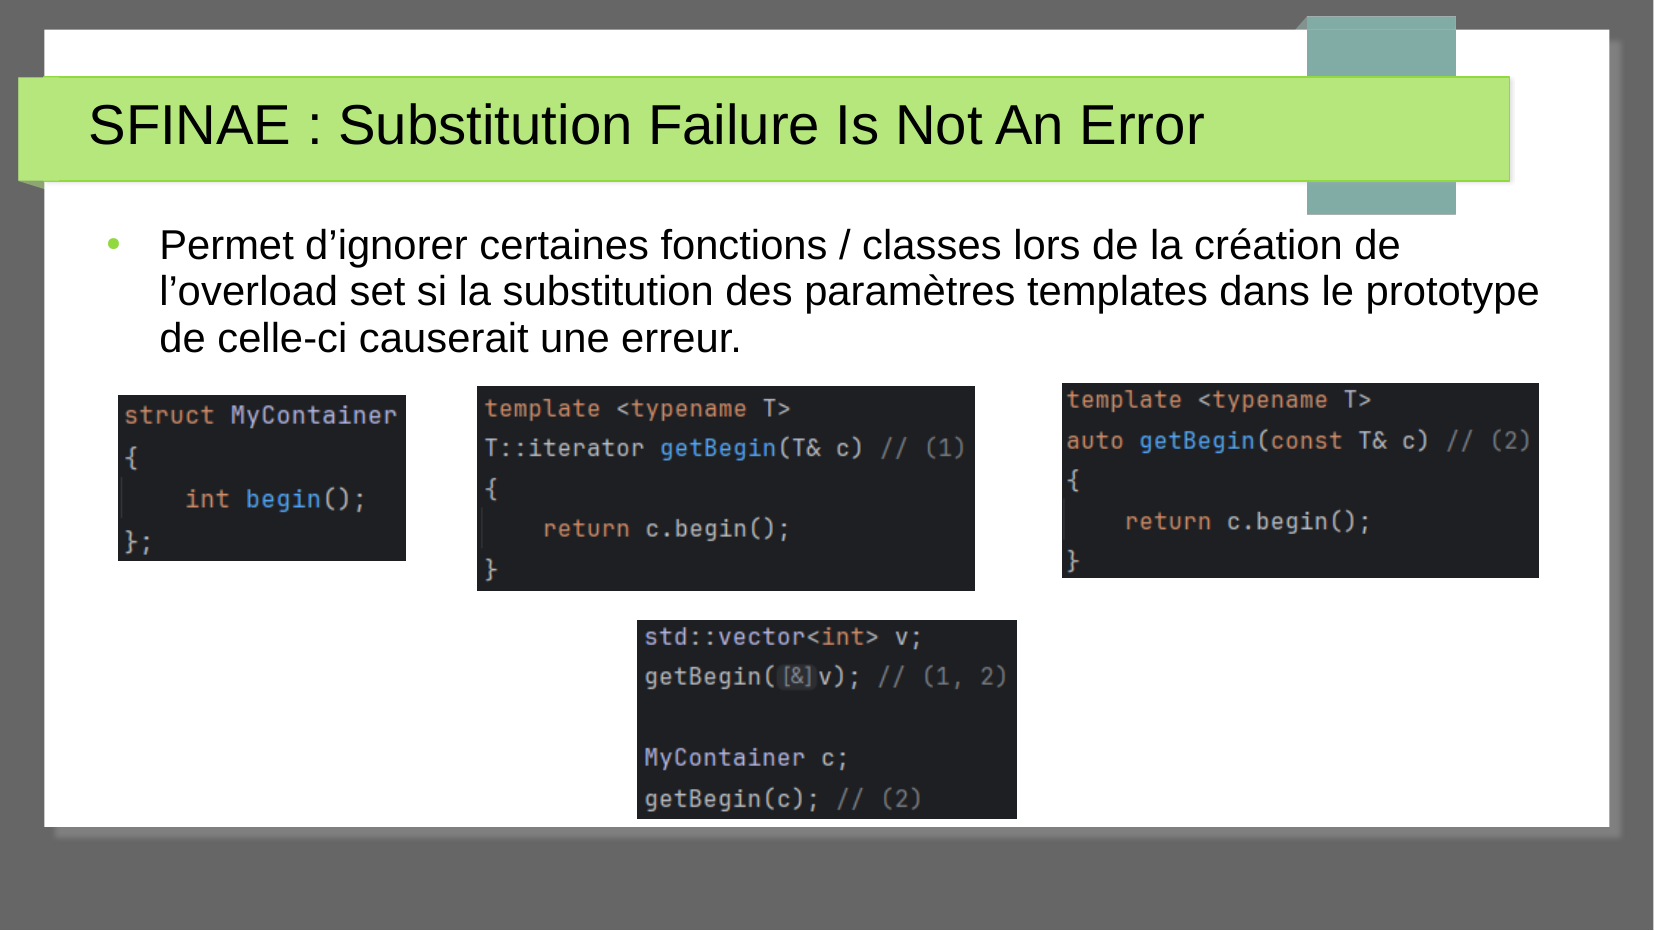

# SFINAE : Substitution Failure Is Not An Error
Permet d’ignorer certaines fonctions / classes lors de la création de l’overload set si la substitution des paramètres templates dans le prototype de celle-ci causerait une erreur.